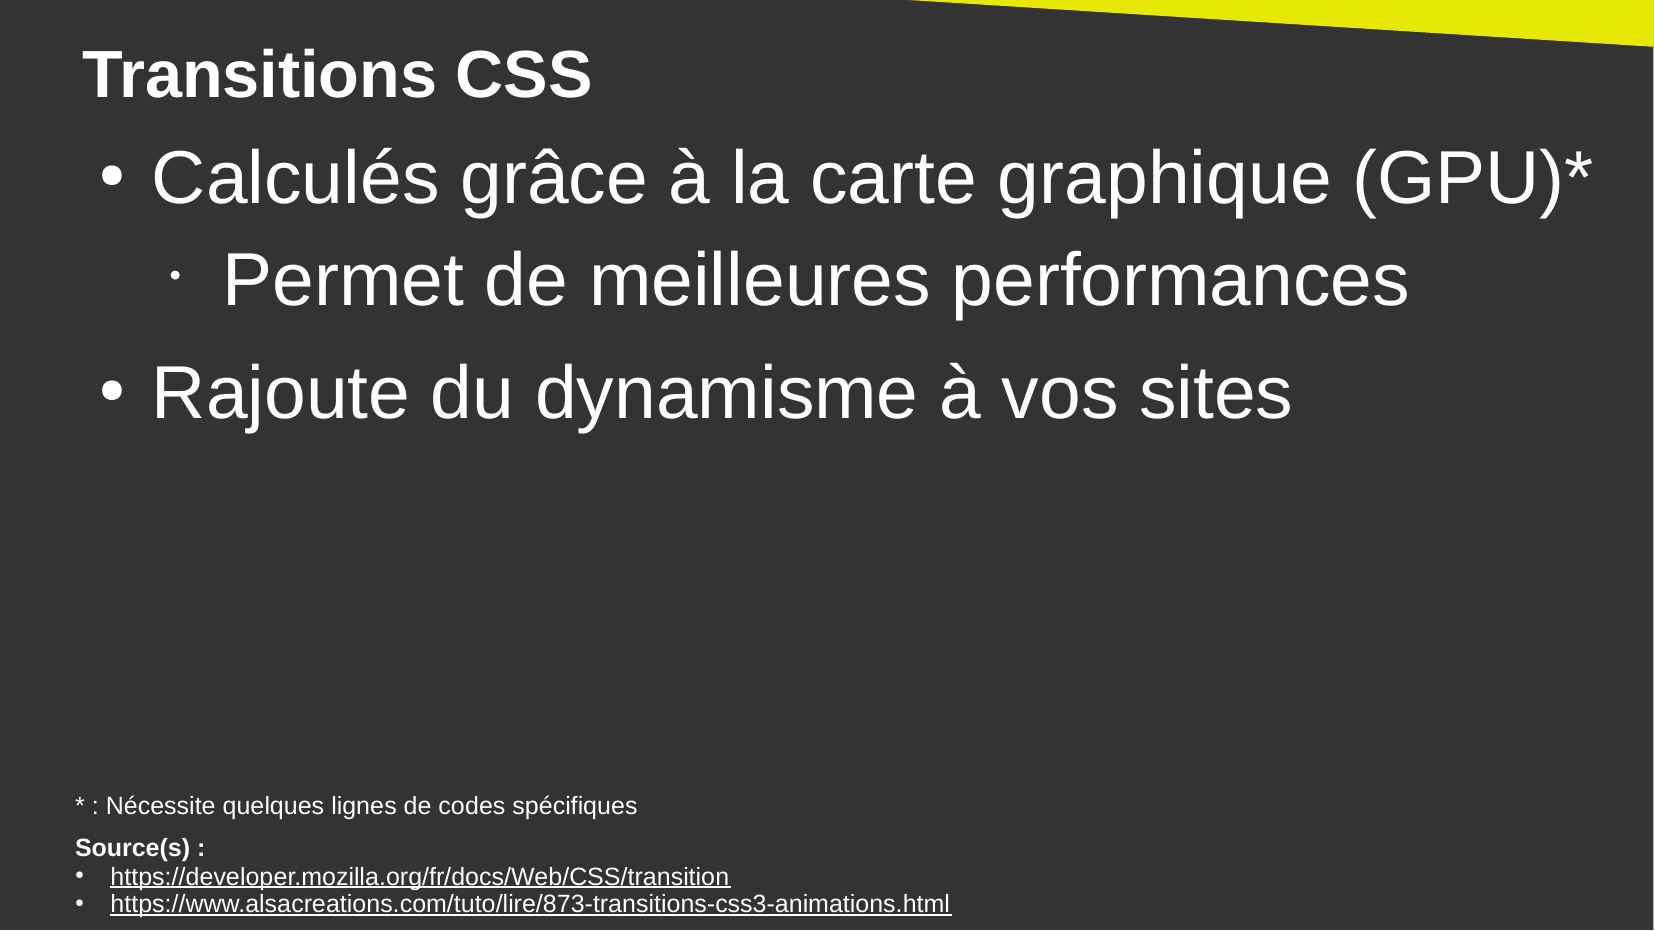

# Transitions CSS
Calculés grâce à la carte graphique (GPU)*
Permet de meilleures performances
Rajoute du dynamisme à vos sites
* : Nécessite quelques lignes de codes spécifiques
Source(s) :
https://developer.mozilla.org/fr/docs/Web/CSS/transition
https://www.alsacreations.com/tuto/lire/873-transitions-css3-animations.html